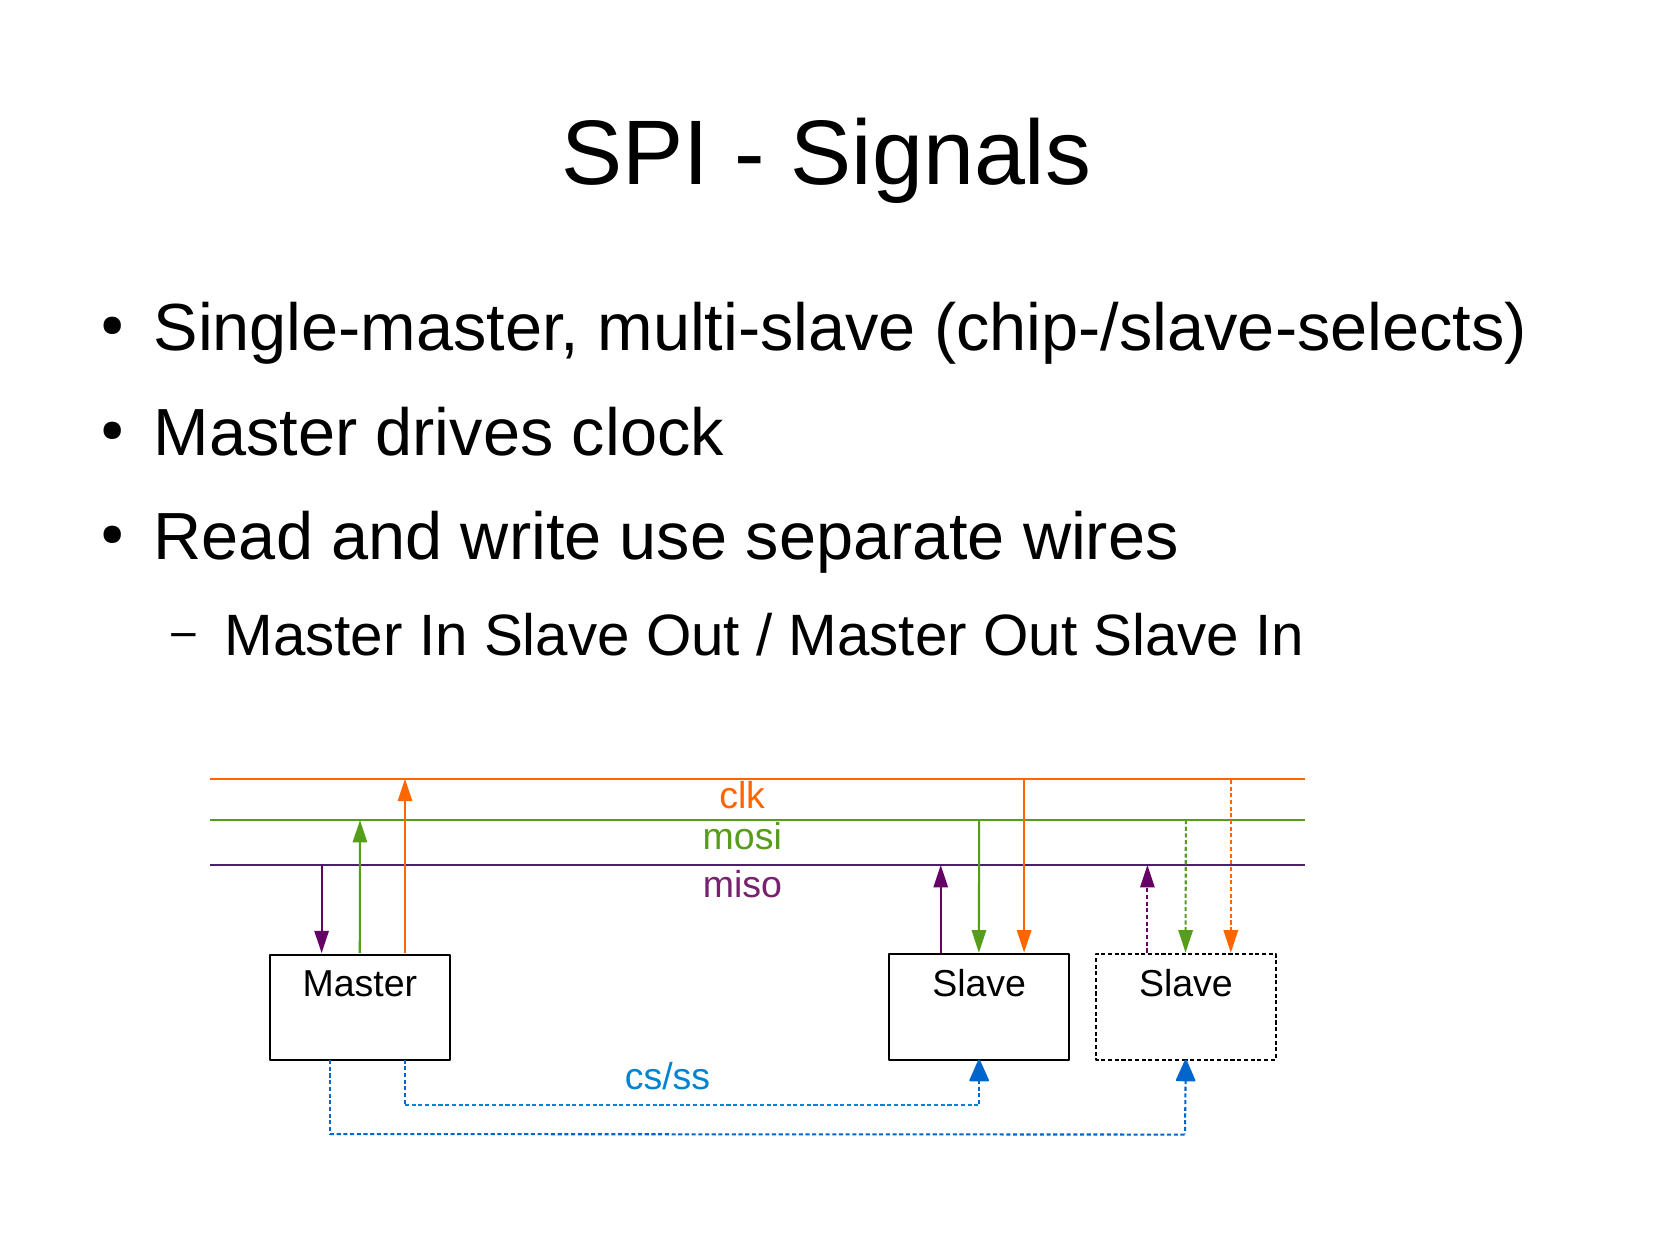

# SPI - Signals
Single-master, multi-slave (chip-/slave-selects)
Master drives clock
Read and write use separate wires
Master In Slave Out / Master Out Slave In
clk
mosi
miso
Slave
Slave
Master
cs/ss